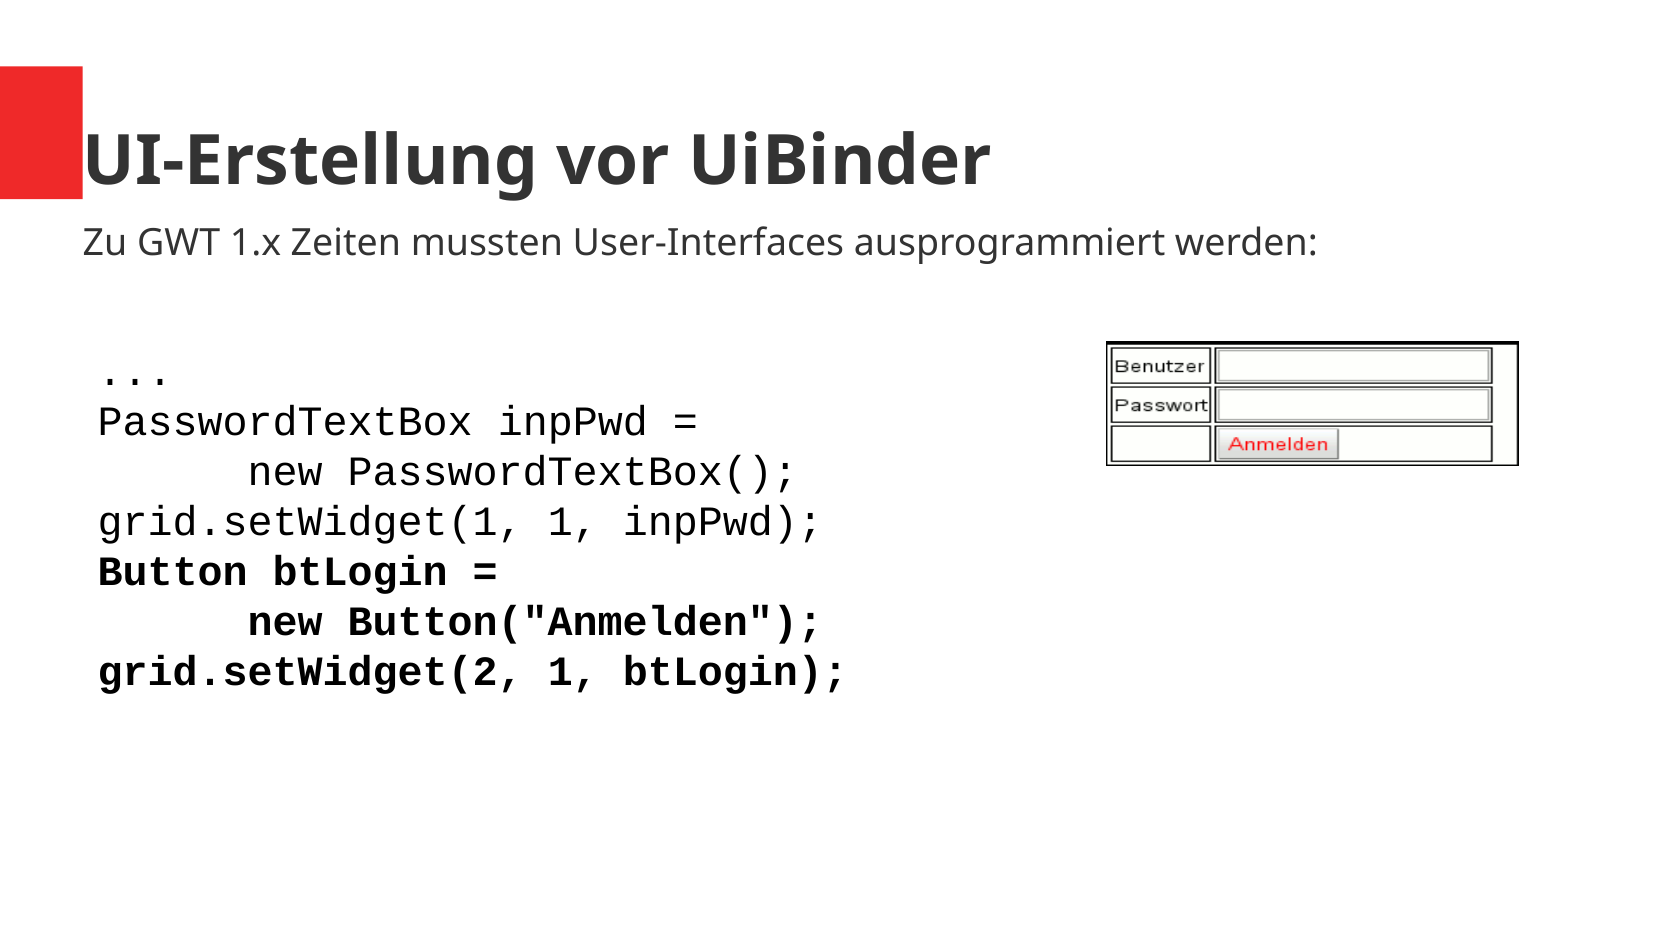

# UI-Erstellung vor UiBinder
Zu GWT 1.x Zeiten mussten User-Interfaces ausprogrammiert werden:
...
PasswordTextBox inpPwd =
	new PasswordTextBox();
grid.setWidget(1, 1, inpPwd);
Button btLogin =
	new Button("Anmelden");
grid.setWidget(2, 1, btLogin);